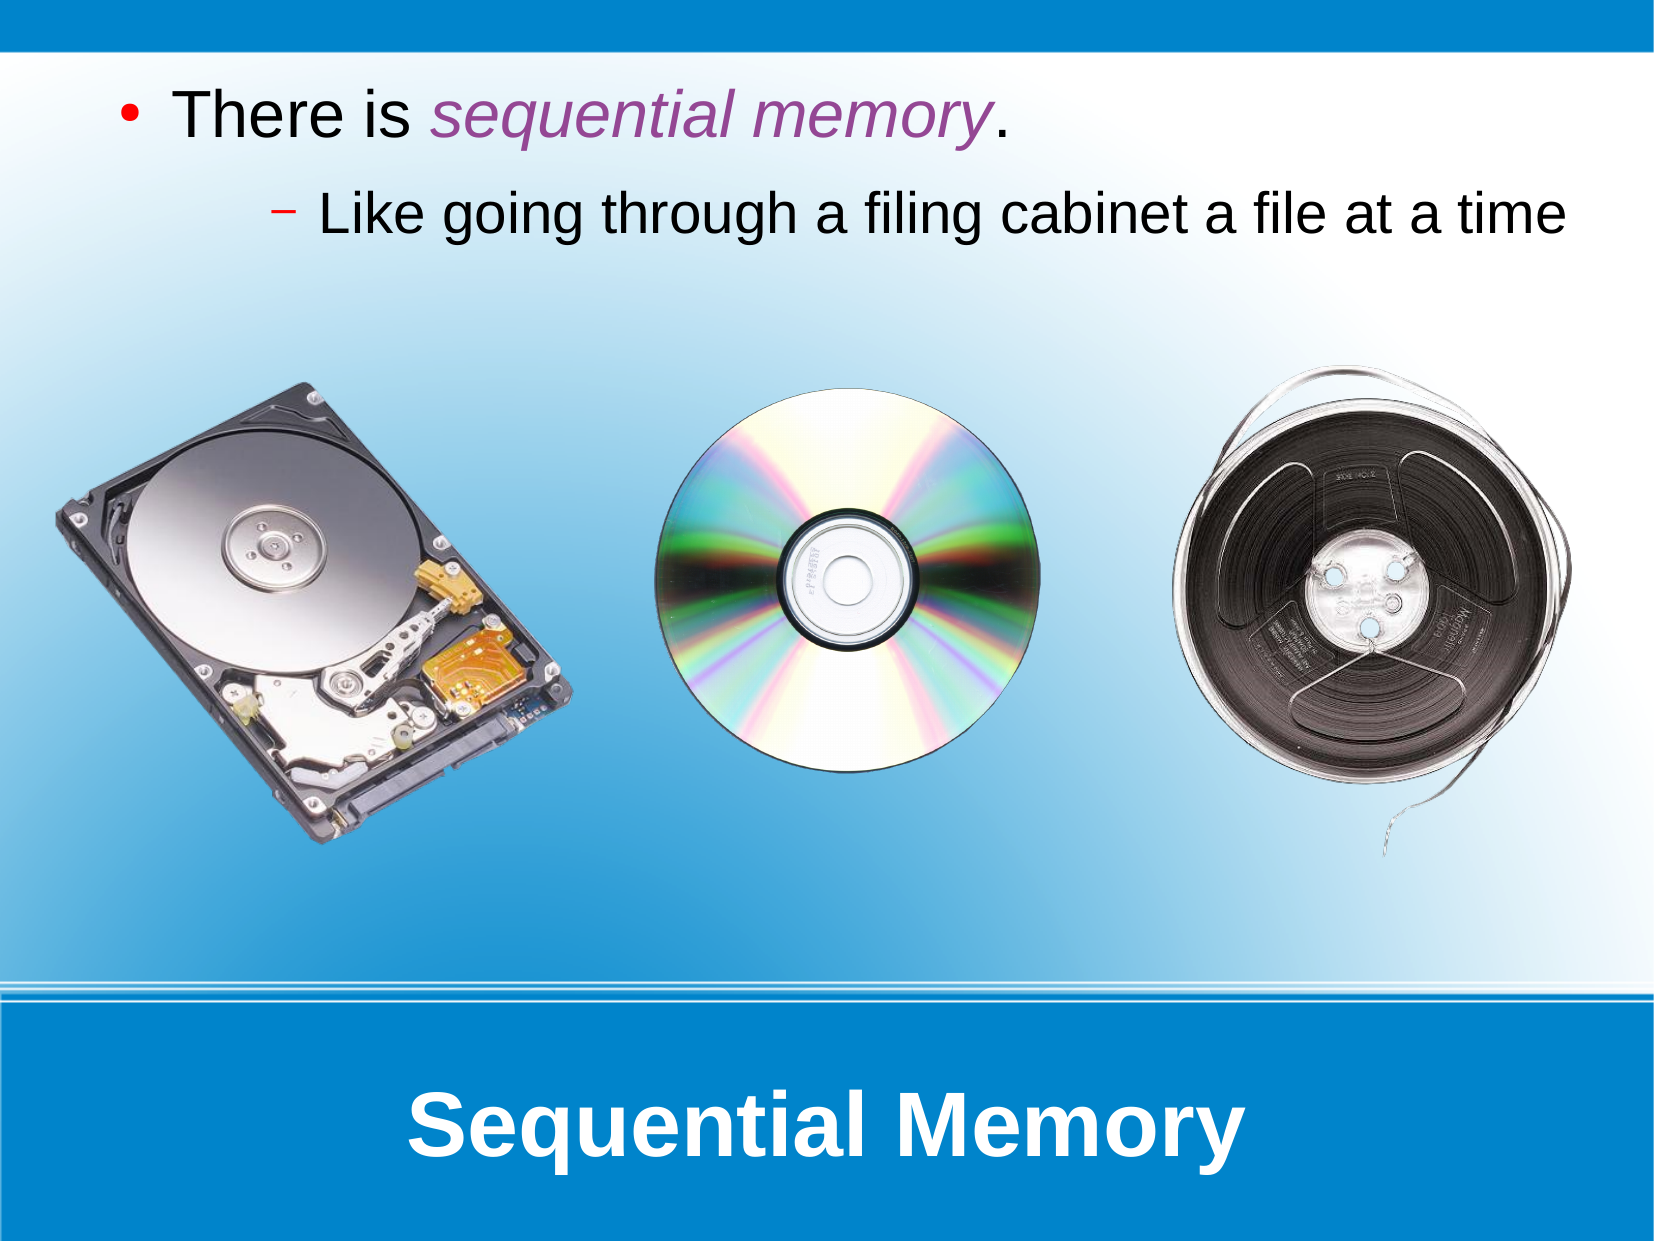

There is sequential memory.
Like going through a filing cabinet a file at a time
# Sequential Memory